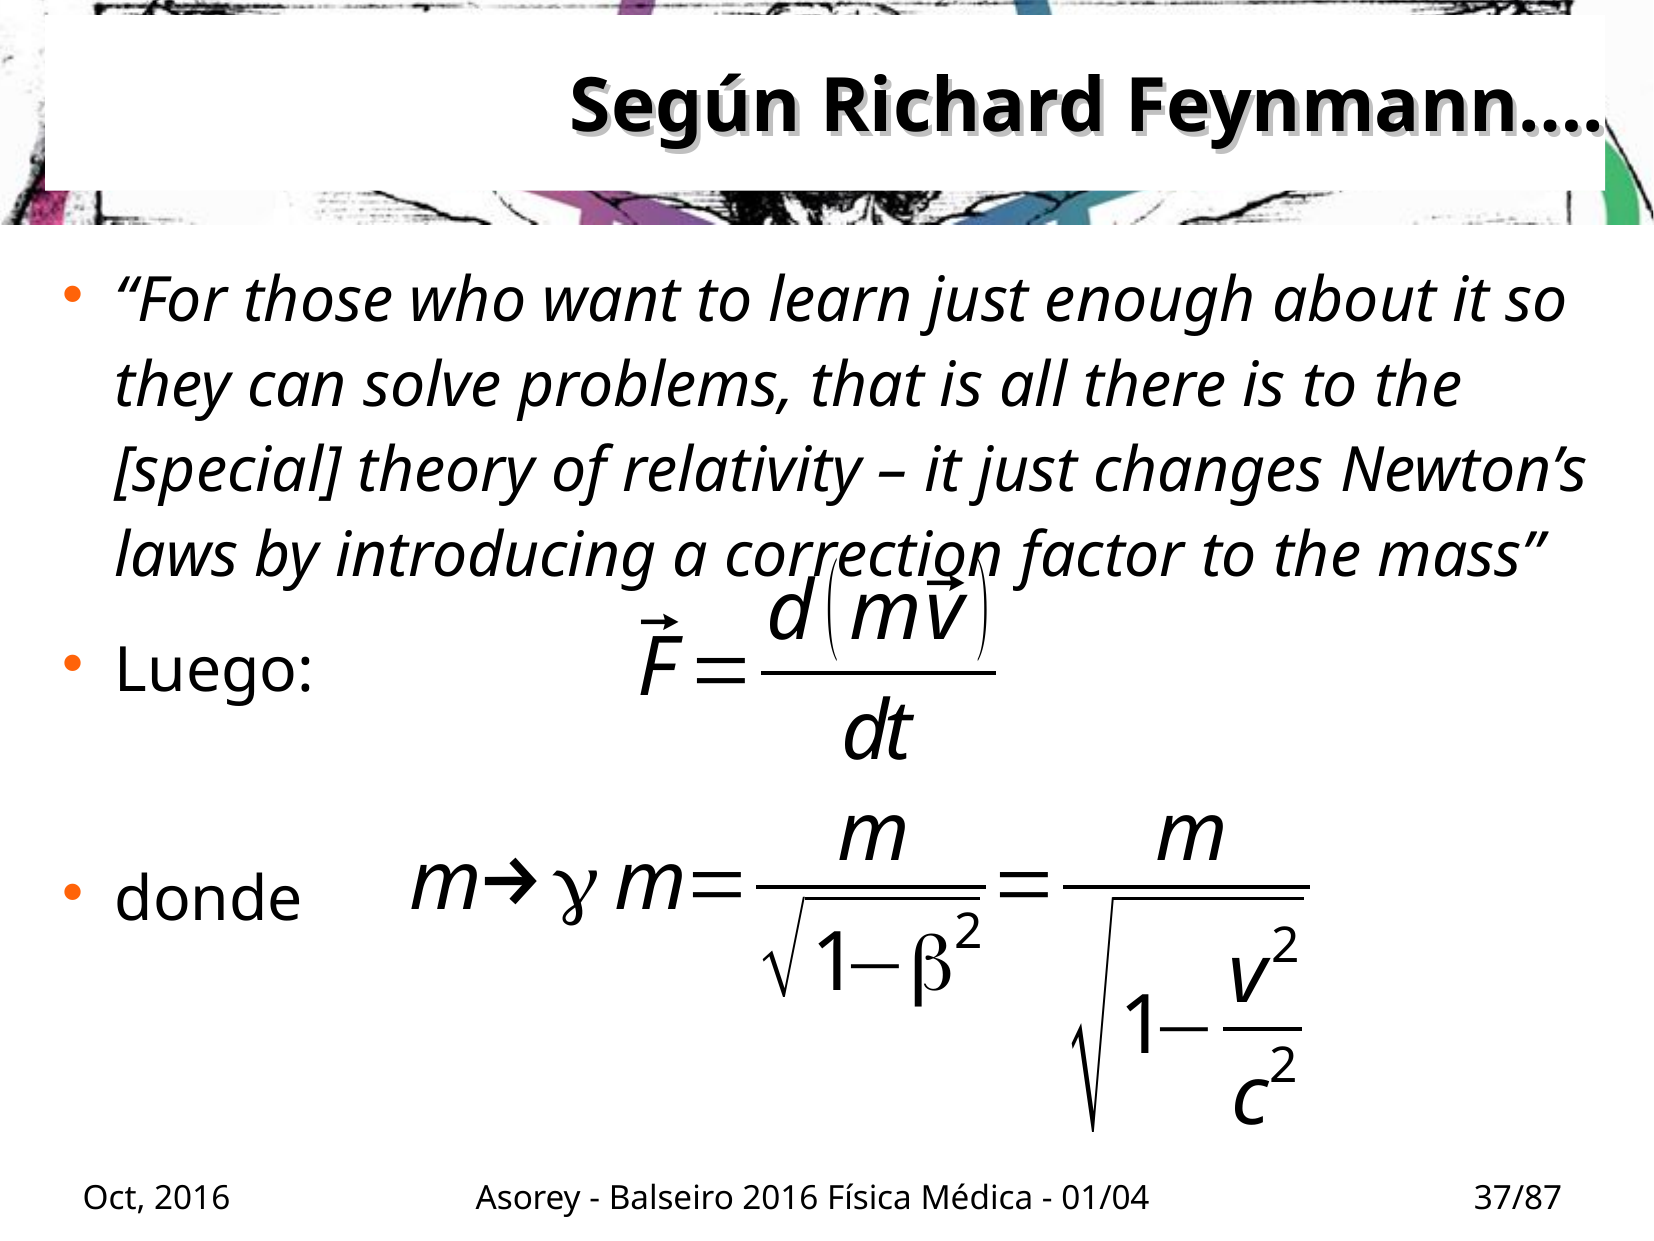

# Según Richard Feynmann….
“For those who want to learn just enough about it so they can solve problems, that is all there is to the [special] theory of relativity – it just changes Newton’s laws by introducing a correction factor to the mass”
Luego:
donde
Oct, 2016
Asorey - Balseiro 2016 Física Médica - 01/04
37